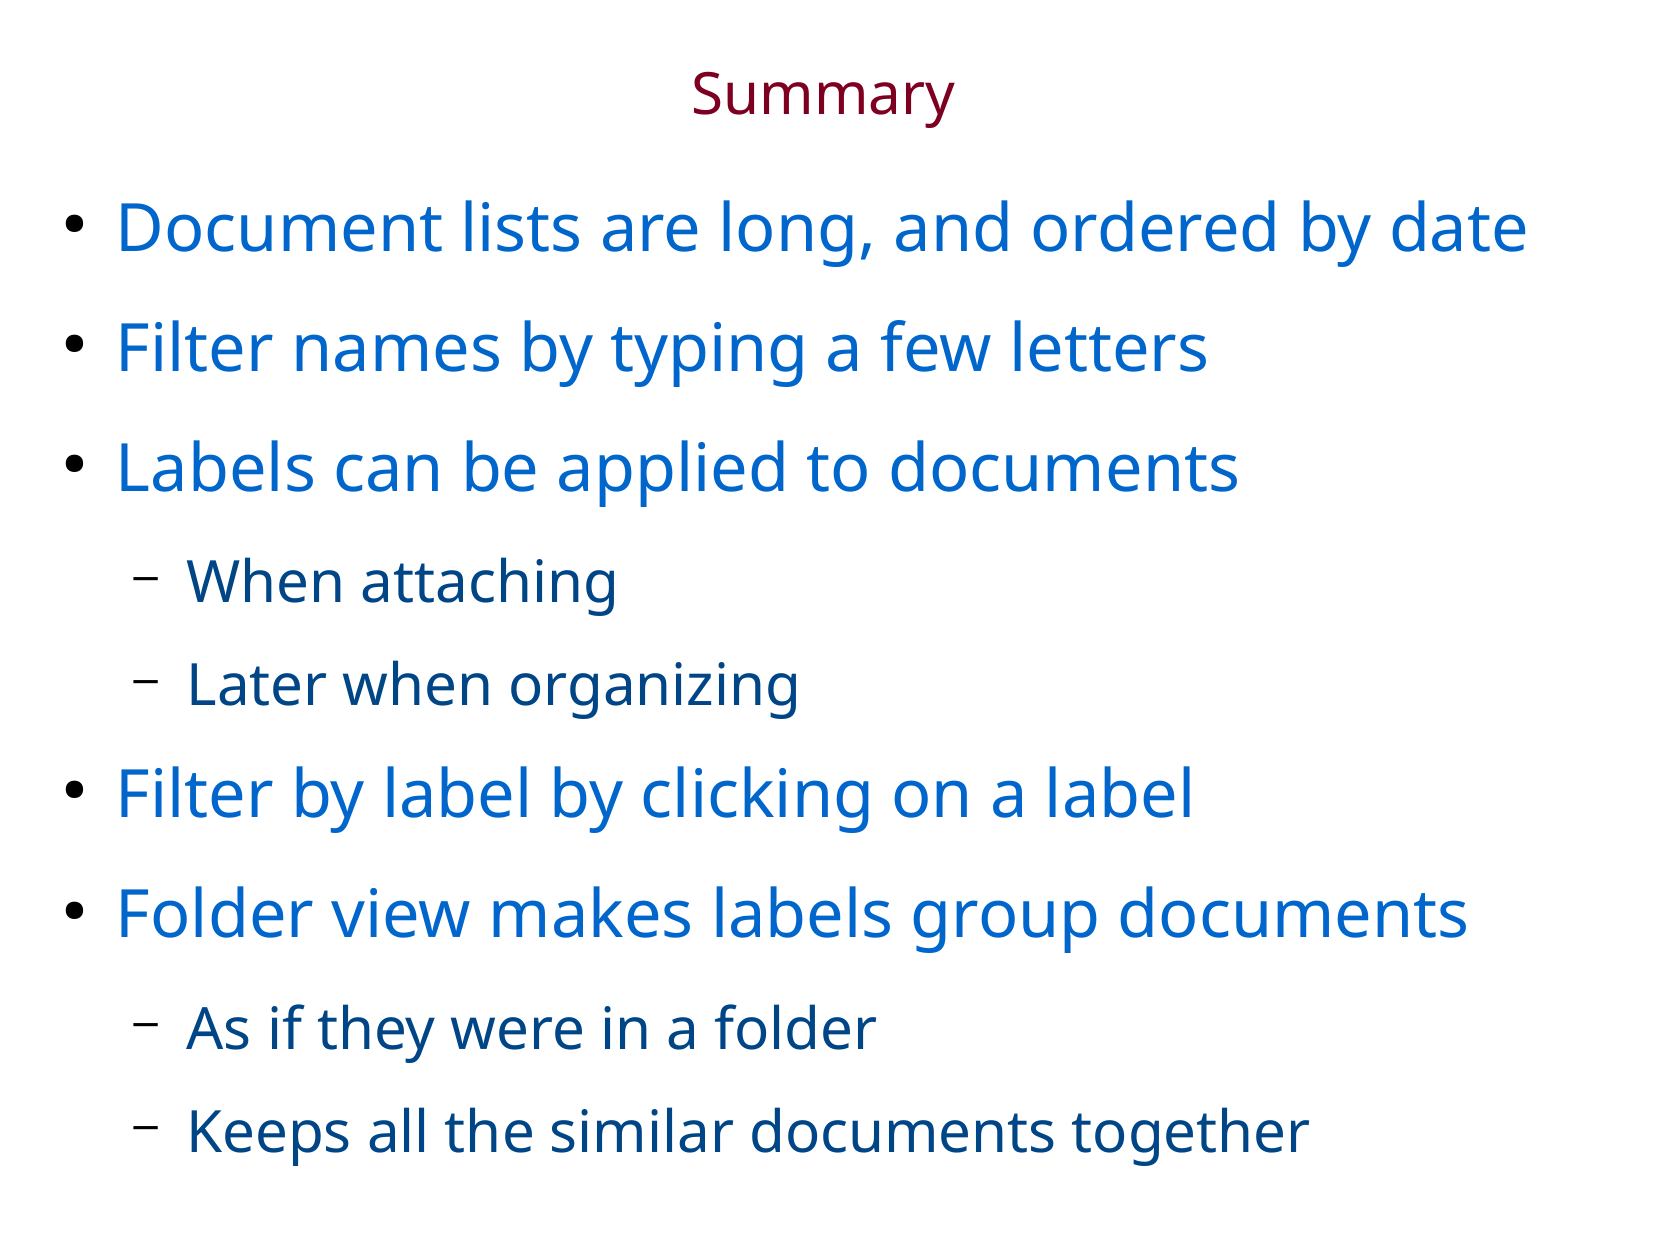

# Summary
Document lists are long, and ordered by date
Filter names by typing a few letters
Labels can be applied to documents
When attaching
Later when organizing
Filter by label by clicking on a label
Folder view makes labels group documents
As if they were in a folder
Keeps all the similar documents together